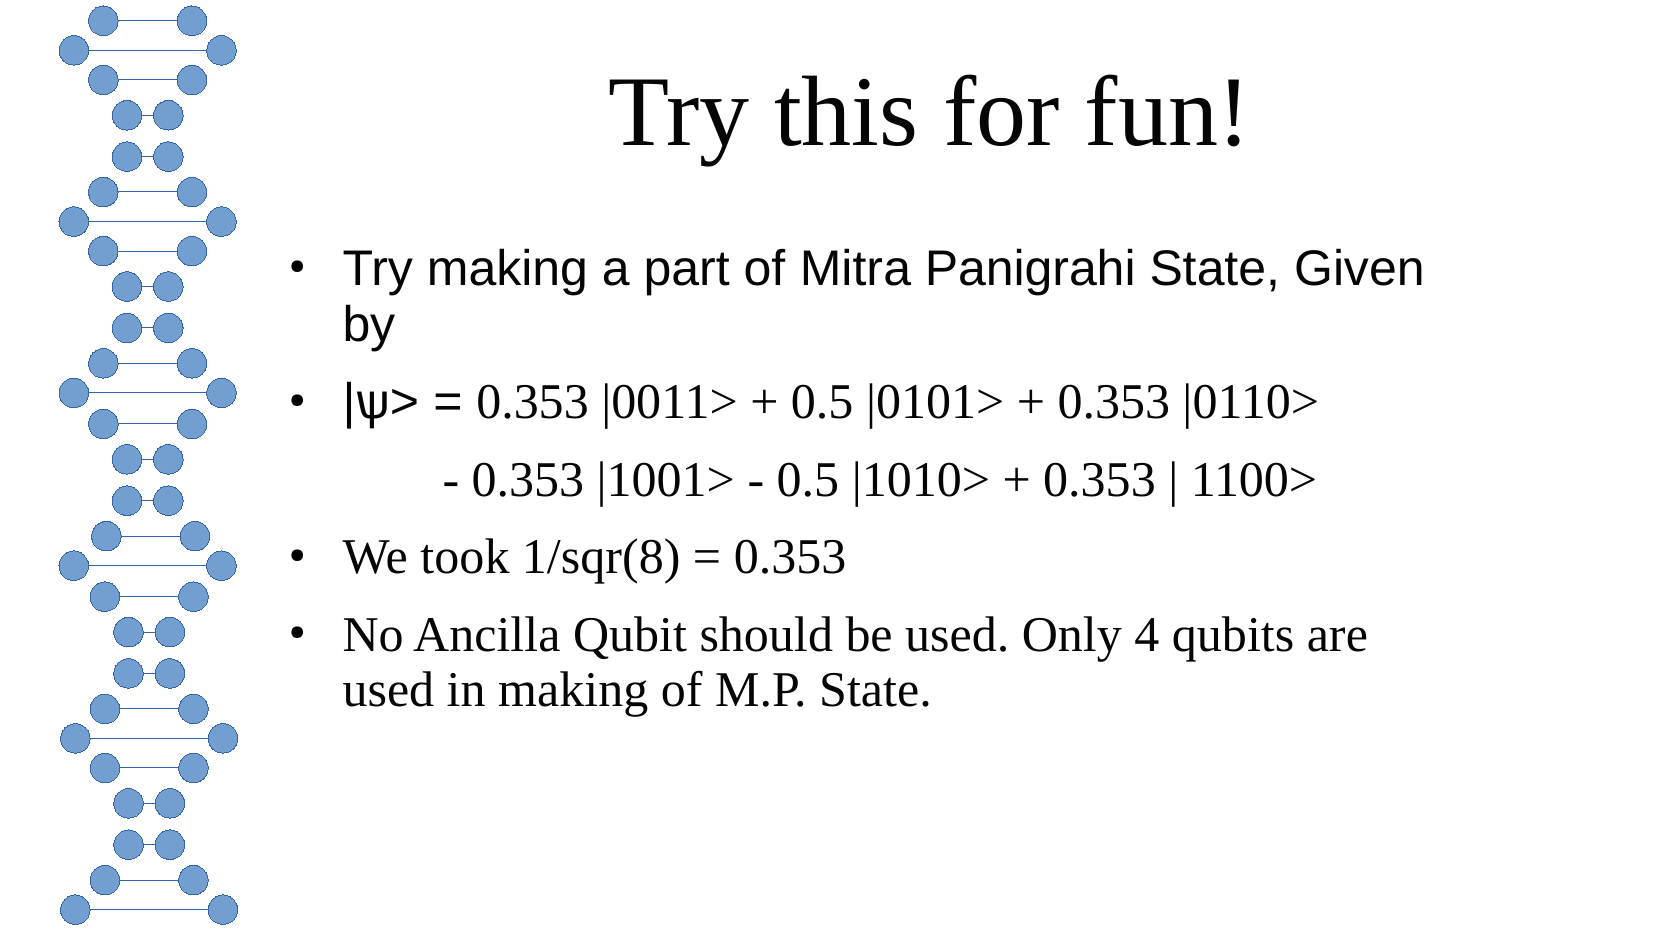

# Try this for fun!
Try making a part of Mitra Panigrahi State, Given by
|ѱ> = 0.353 |0011> + 0.5 |0101> + 0.353 |0110>
 - 0.353 |1001> - 0.5 |1010> + 0.353 | 1100>
We took 1/sqr(8) = 0.353
No Ancilla Qubit should be used. Only 4 qubits are used in making of M.P. State.